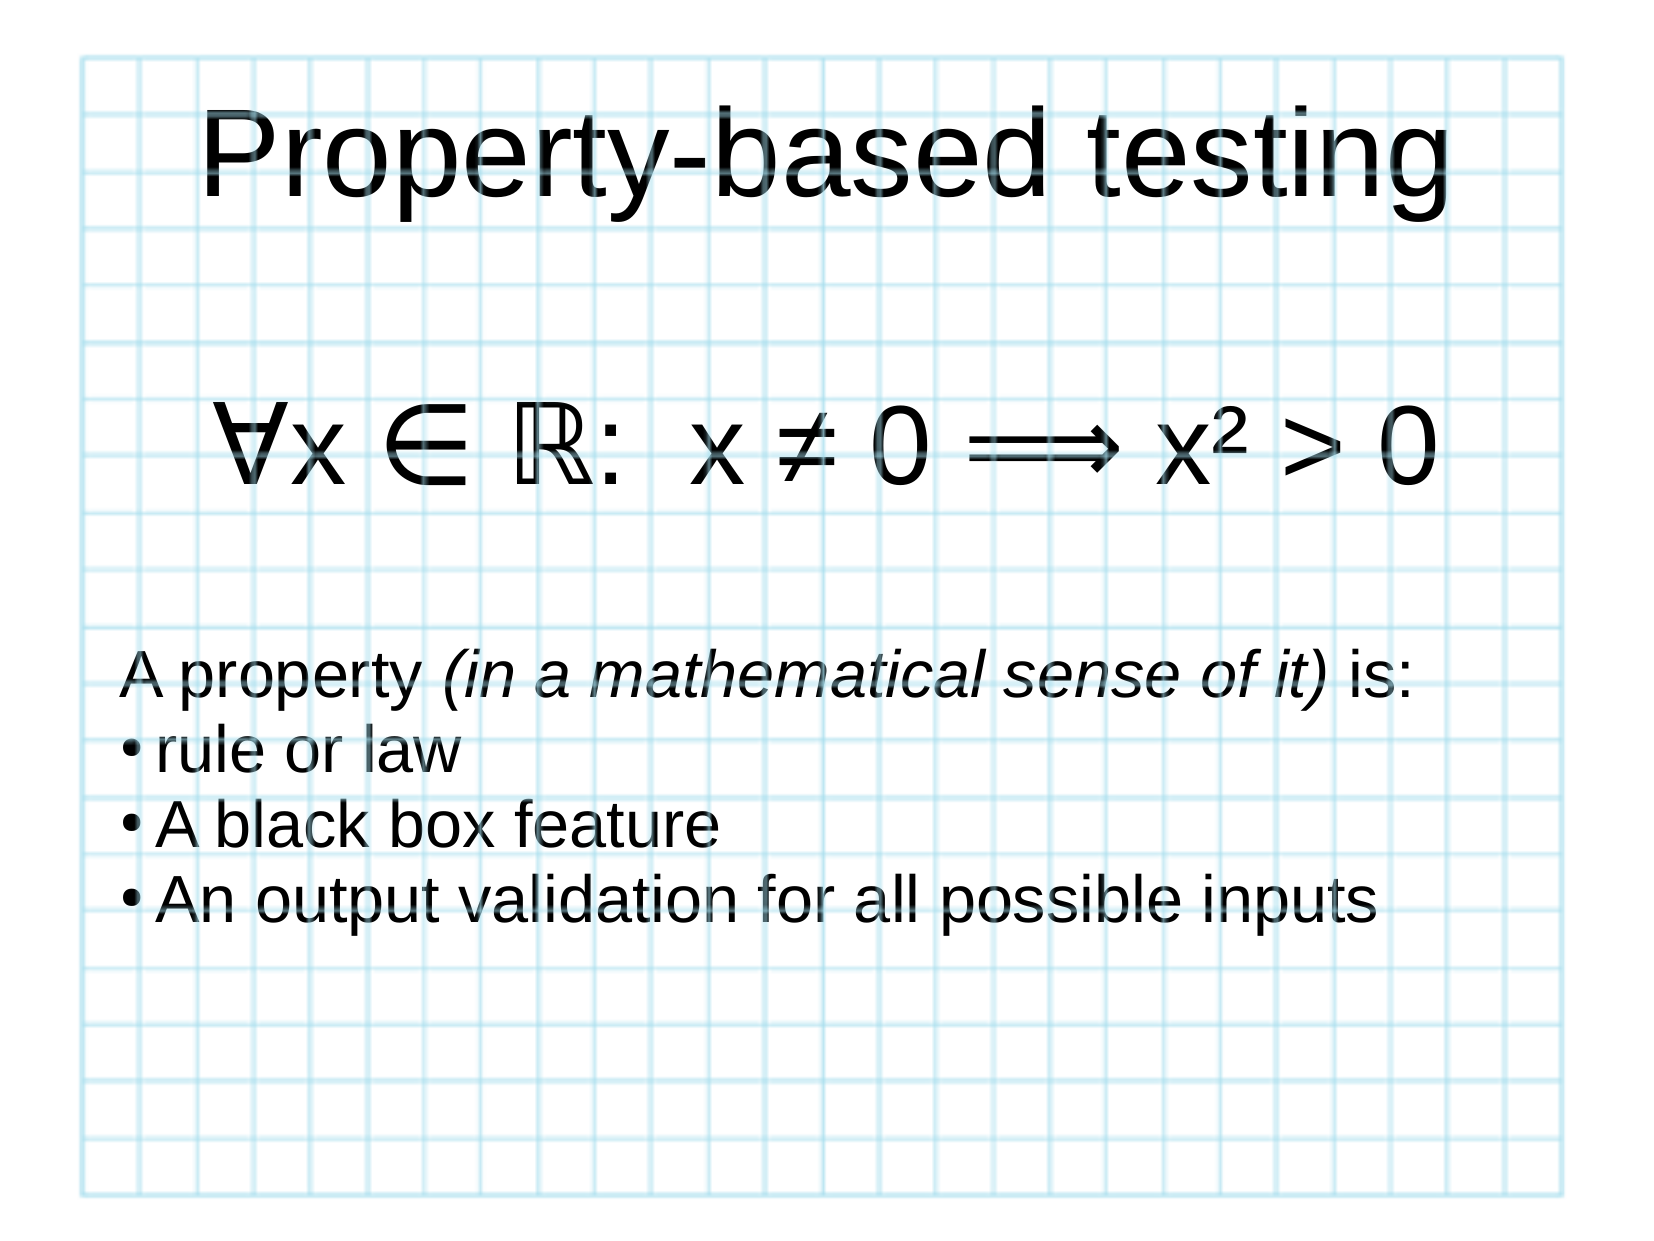

# Property-based testing
∀x ∈ ℝ: x ≠ 0 ⟹ x² > 0
A property (in a mathematical sense of it) is:
rule or law
A black box feature
An output validation for all possible inputs